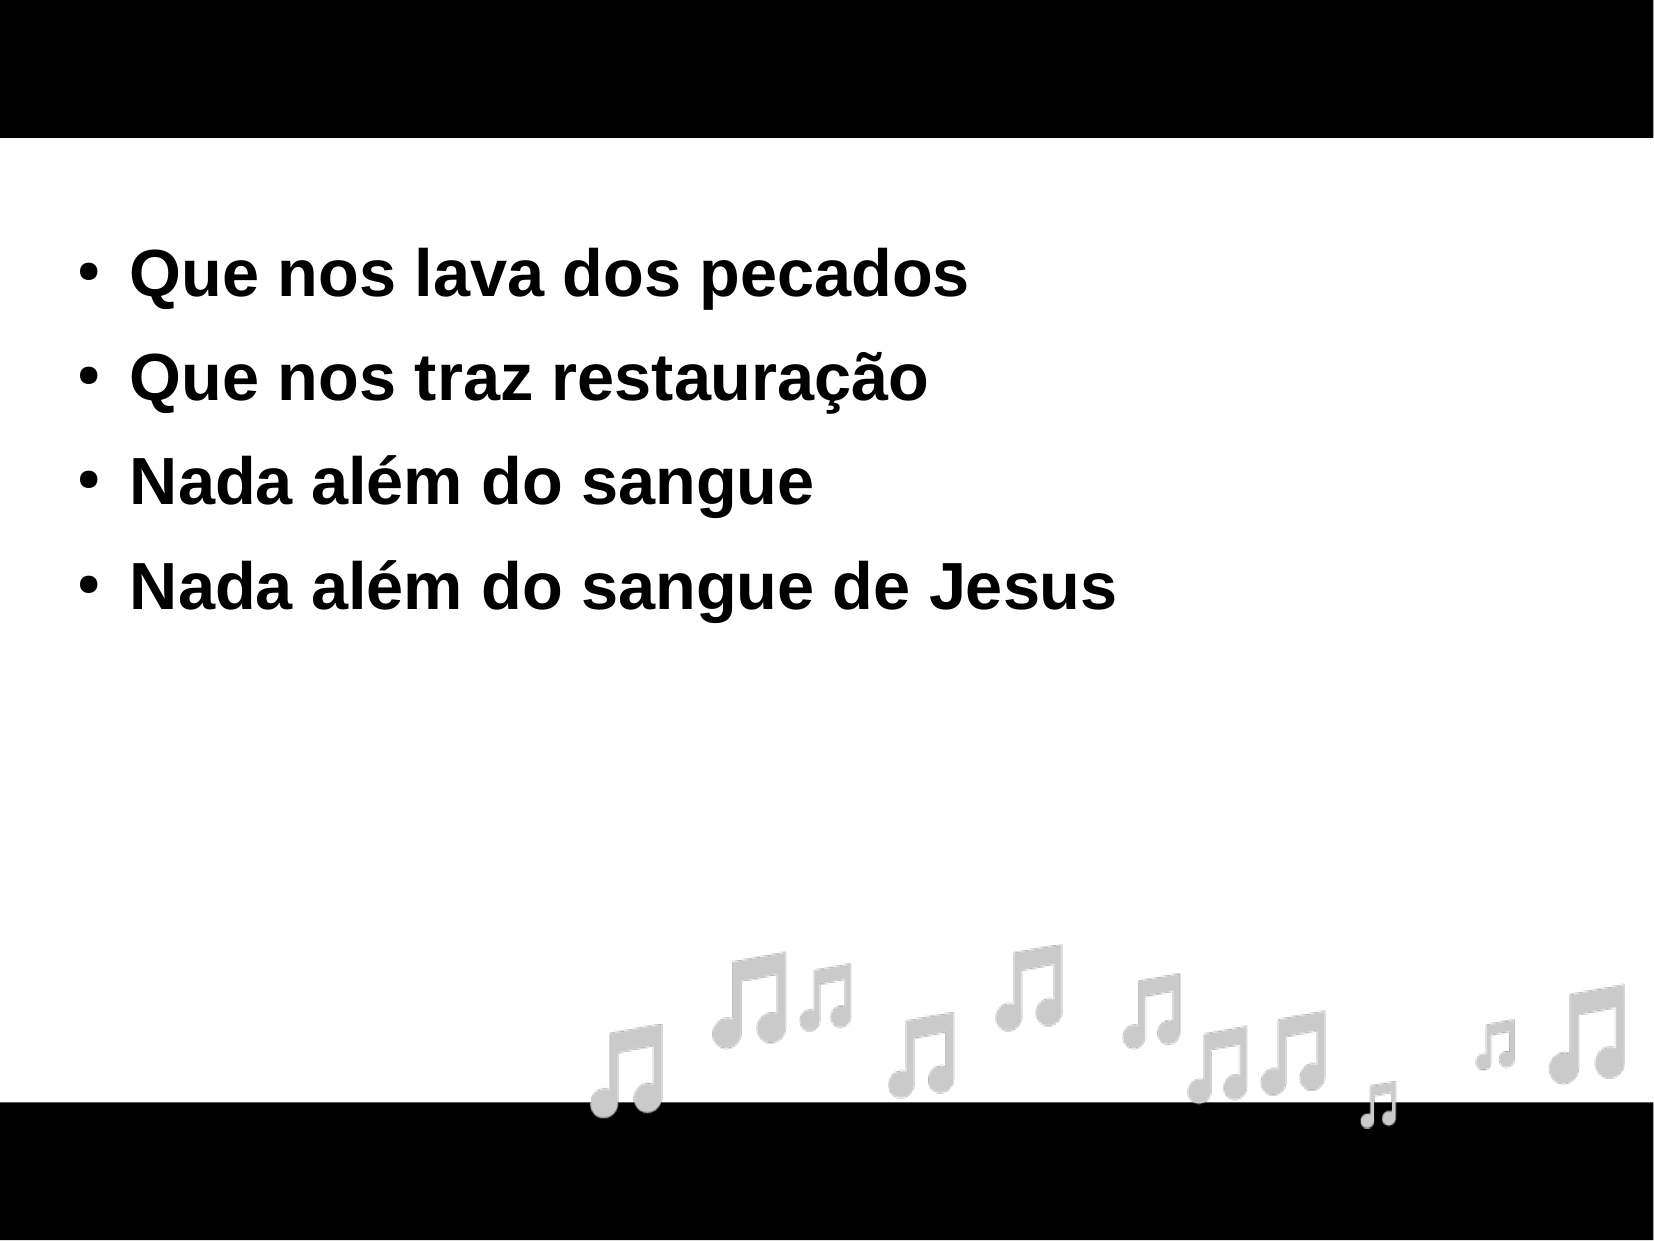

# Que nos lava dos pecados
Que nos traz restauração
Nada além do sangue
Nada além do sangue de Jesus